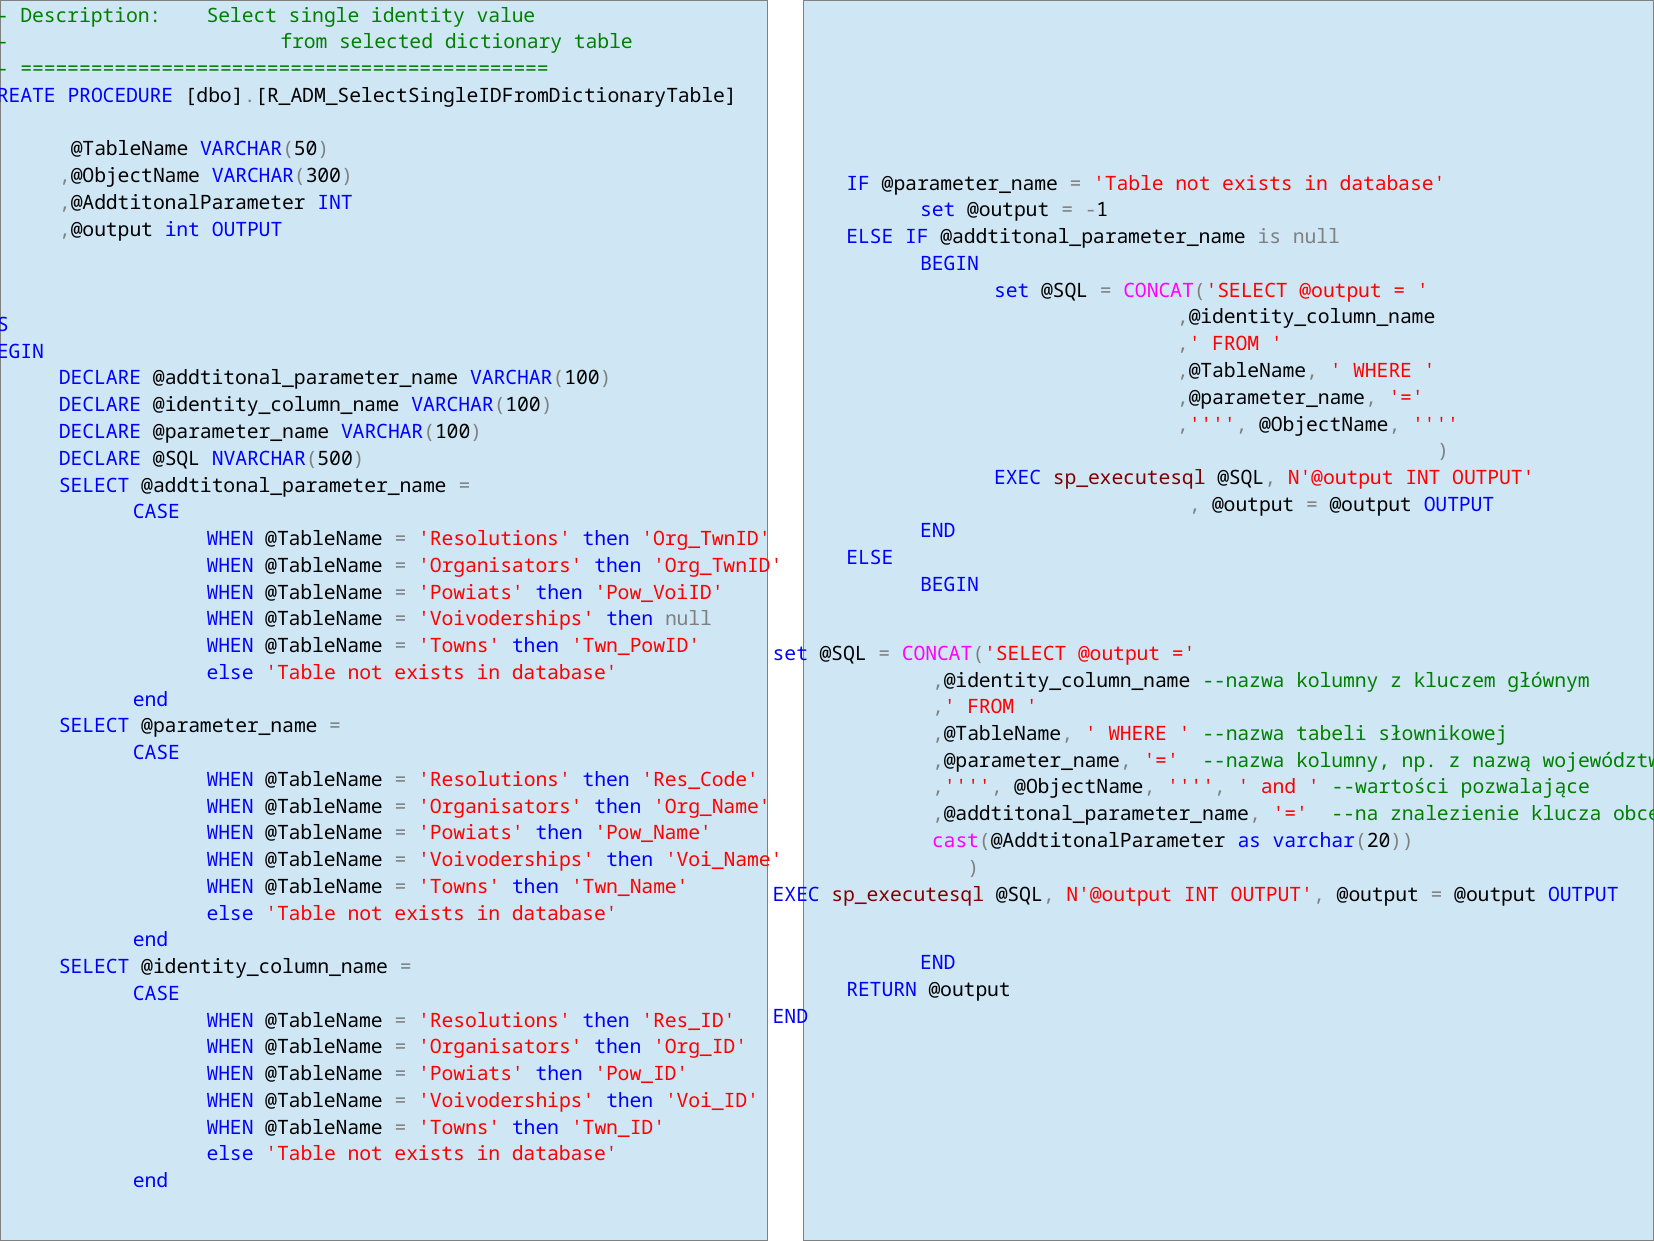

-- =============================================
-- Author:		Rafał Szkotak
-- Create date: 2019-02-10
-- Description:	Select single identity value
--				from selected dictionary table
-- =============================================
CREATE PROCEDURE [dbo].[R_ADM_SelectSingleIDFromDictionaryTable]
(
	 @TableName VARCHAR(50)
	,@ObjectName VARCHAR(300)
	,@AddtitonalParameter INT
	,@output int OUTPUT
)
AS
BEGIN
	DECLARE @addtitonal_parameter_name VARCHAR(100)
	DECLARE @identity_column_name VARCHAR(100)
	DECLARE @parameter_name VARCHAR(100)
	DECLARE @SQL NVARCHAR(500)
	SELECT @addtitonal_parameter_name =
		CASE
			WHEN @TableName = 'Resolutions' then 'Org_TwnID'
			WHEN @TableName = 'Organisators' then 'Org_TwnID'
			WHEN @TableName = 'Powiats' then 'Pow_VoiID'
			WHEN @TableName = 'Voivoderships' then null
			WHEN @TableName = 'Towns' then 'Twn_PowID'
			else 'Table not exists in database'
		end
	SELECT @parameter_name =
		CASE
			WHEN @TableName = 'Resolutions' then 'Res_Code'
			WHEN @TableName = 'Organisators' then 'Org_Name'
			WHEN @TableName = 'Powiats' then 'Pow_Name'
			WHEN @TableName = 'Voivoderships' then 'Voi_Name'
			WHEN @TableName = 'Towns' then 'Twn_Name'
			else 'Table not exists in database'
		end
	SELECT @identity_column_name =
		CASE
			WHEN @TableName = 'Resolutions' then 'Res_ID'
			WHEN @TableName = 'Organisators' then 'Org_ID'
			WHEN @TableName = 'Powiats' then 'Pow_ID'
			WHEN @TableName = 'Voivoderships' then 'Voi_ID'
			WHEN @TableName = 'Towns' then 'Twn_ID'
			else 'Table not exists in database'
		end
	IF @parameter_name = 'Table not exists in database'
		set @output = -1
	ELSE IF @addtitonal_parameter_name is null
		BEGIN
			set @SQL = CONCAT('SELECT @output = '
					 ,@identity_column_name
					 ,' FROM '
					 ,@TableName, ' WHERE '
					 ,@parameter_name, '='
					 ,'''', @ObjectName, ''''
									)
			EXEC sp_executesql @SQL, N'@output INT OUTPUT'
					 , @output = @output OUTPUT
		END
	ELSE
		BEGIN
set @SQL = CONCAT('SELECT @output ='
		 ,@identity_column_name --nazwa kolumny z kluczem głównym
		 ,' FROM '
		 ,@TableName, ' WHERE ' --nazwa tabeli słownikowej
		 ,@parameter_name, '=' --nazwa kolumny, np. z nazwą województwa
		 ,'''', @ObjectName, '''', ' and ' --wartości pozwalające
		 ,@addtitonal_parameter_name, '=' --na znalezienie klucza obcego
		 cast(@AddtitonalParameter as varchar(20))
		 )
EXEC sp_executesql @SQL, N'@output INT OUTPUT', @output = @output OUTPUT
		END
	RETURN @output
END